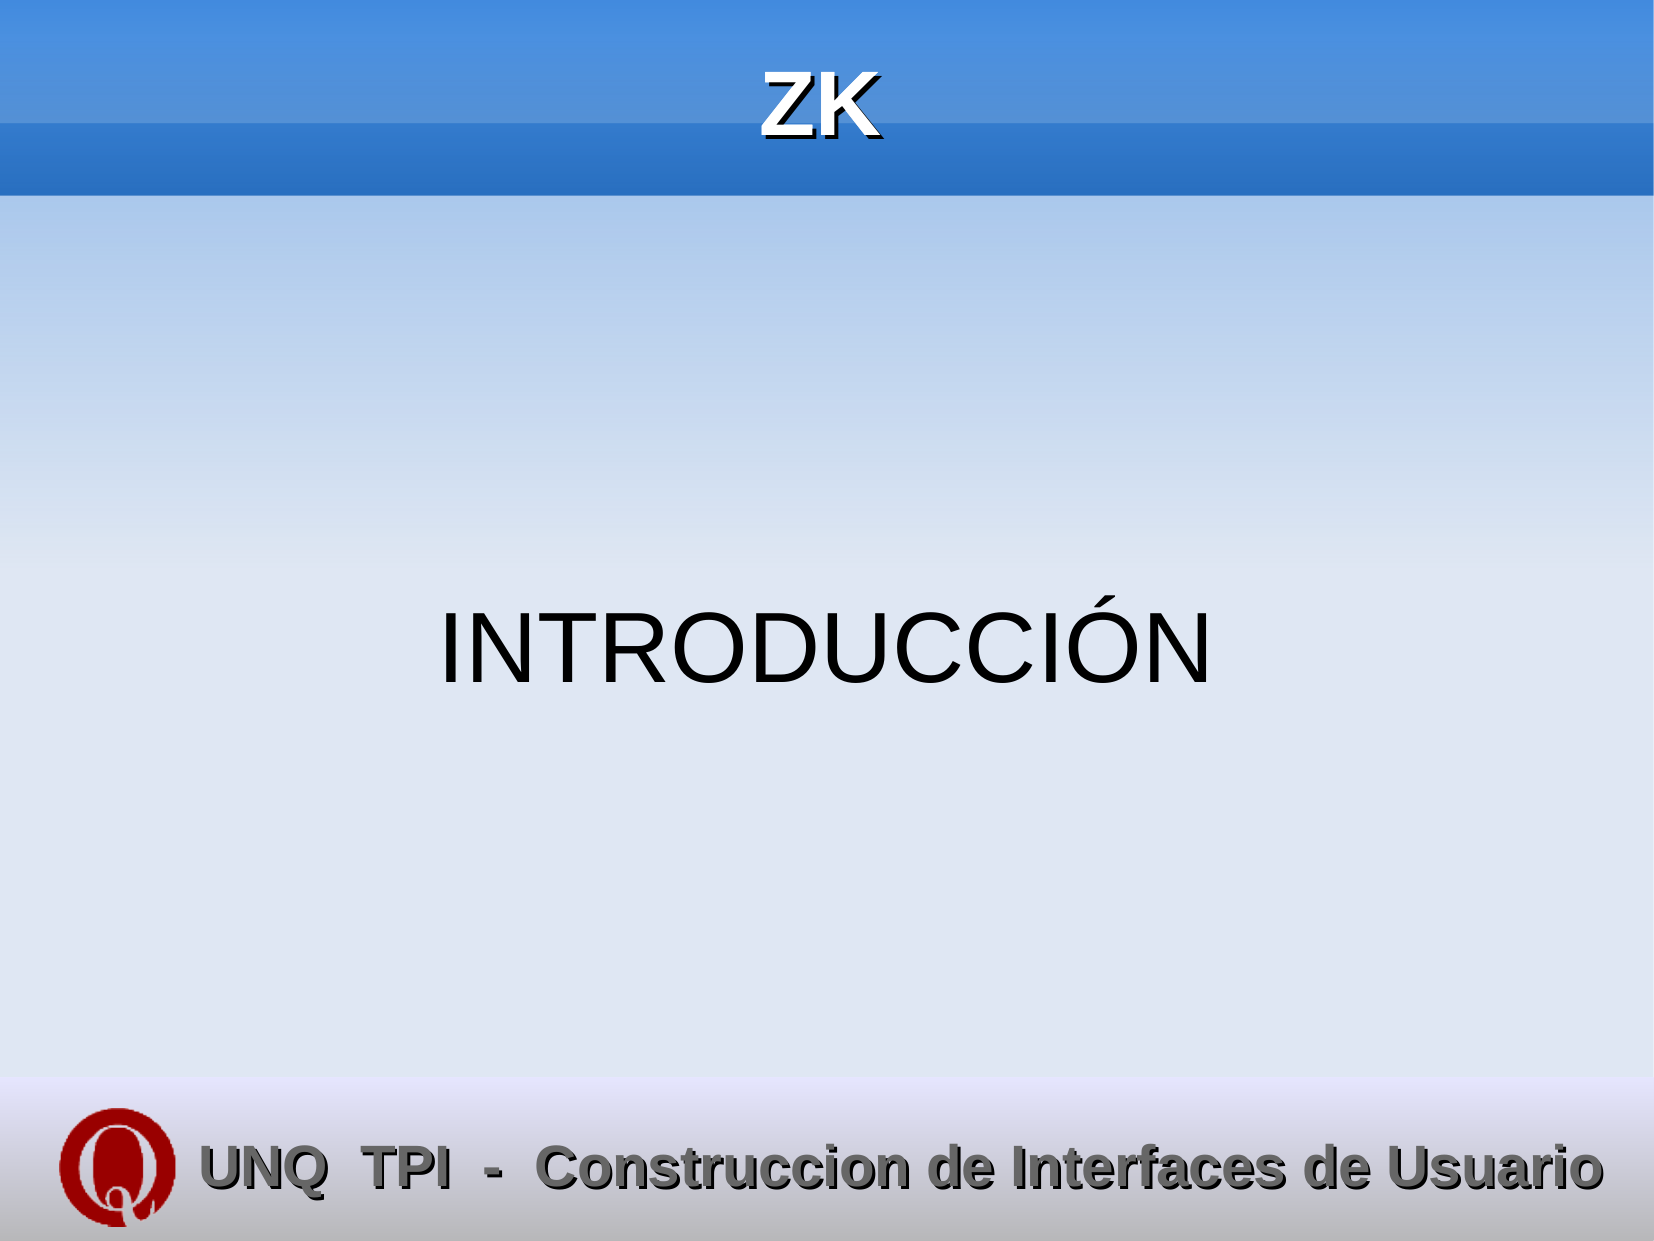

# ZK
ZK
INTRODUCCIÓN
UNQ TPI - Construccion de Interfaces de Usuario